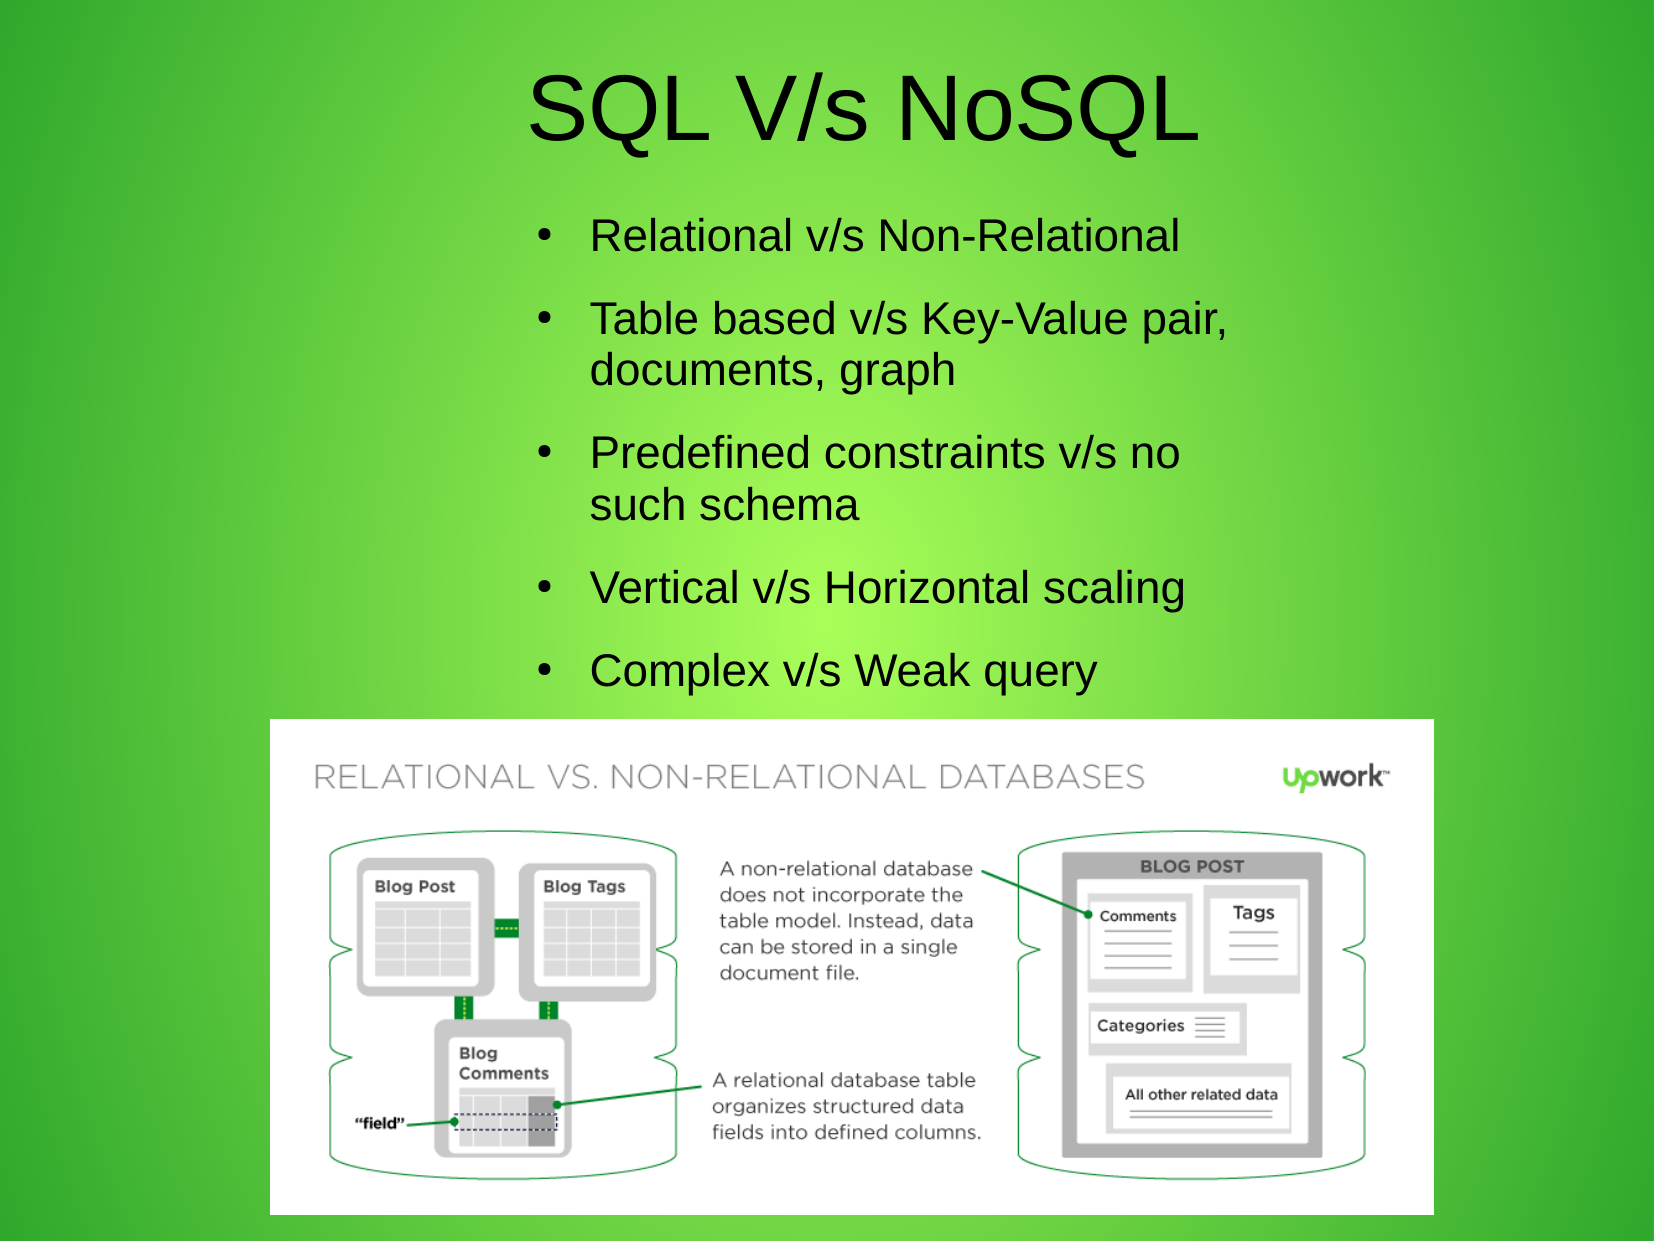

# SQL V/s NoSQL
Relational v/s Non-Relational
Table based v/s Key-Value pair, documents, graph
Predefined constraints v/s no such schema
Vertical v/s Horizontal scaling
Complex v/s Weak query